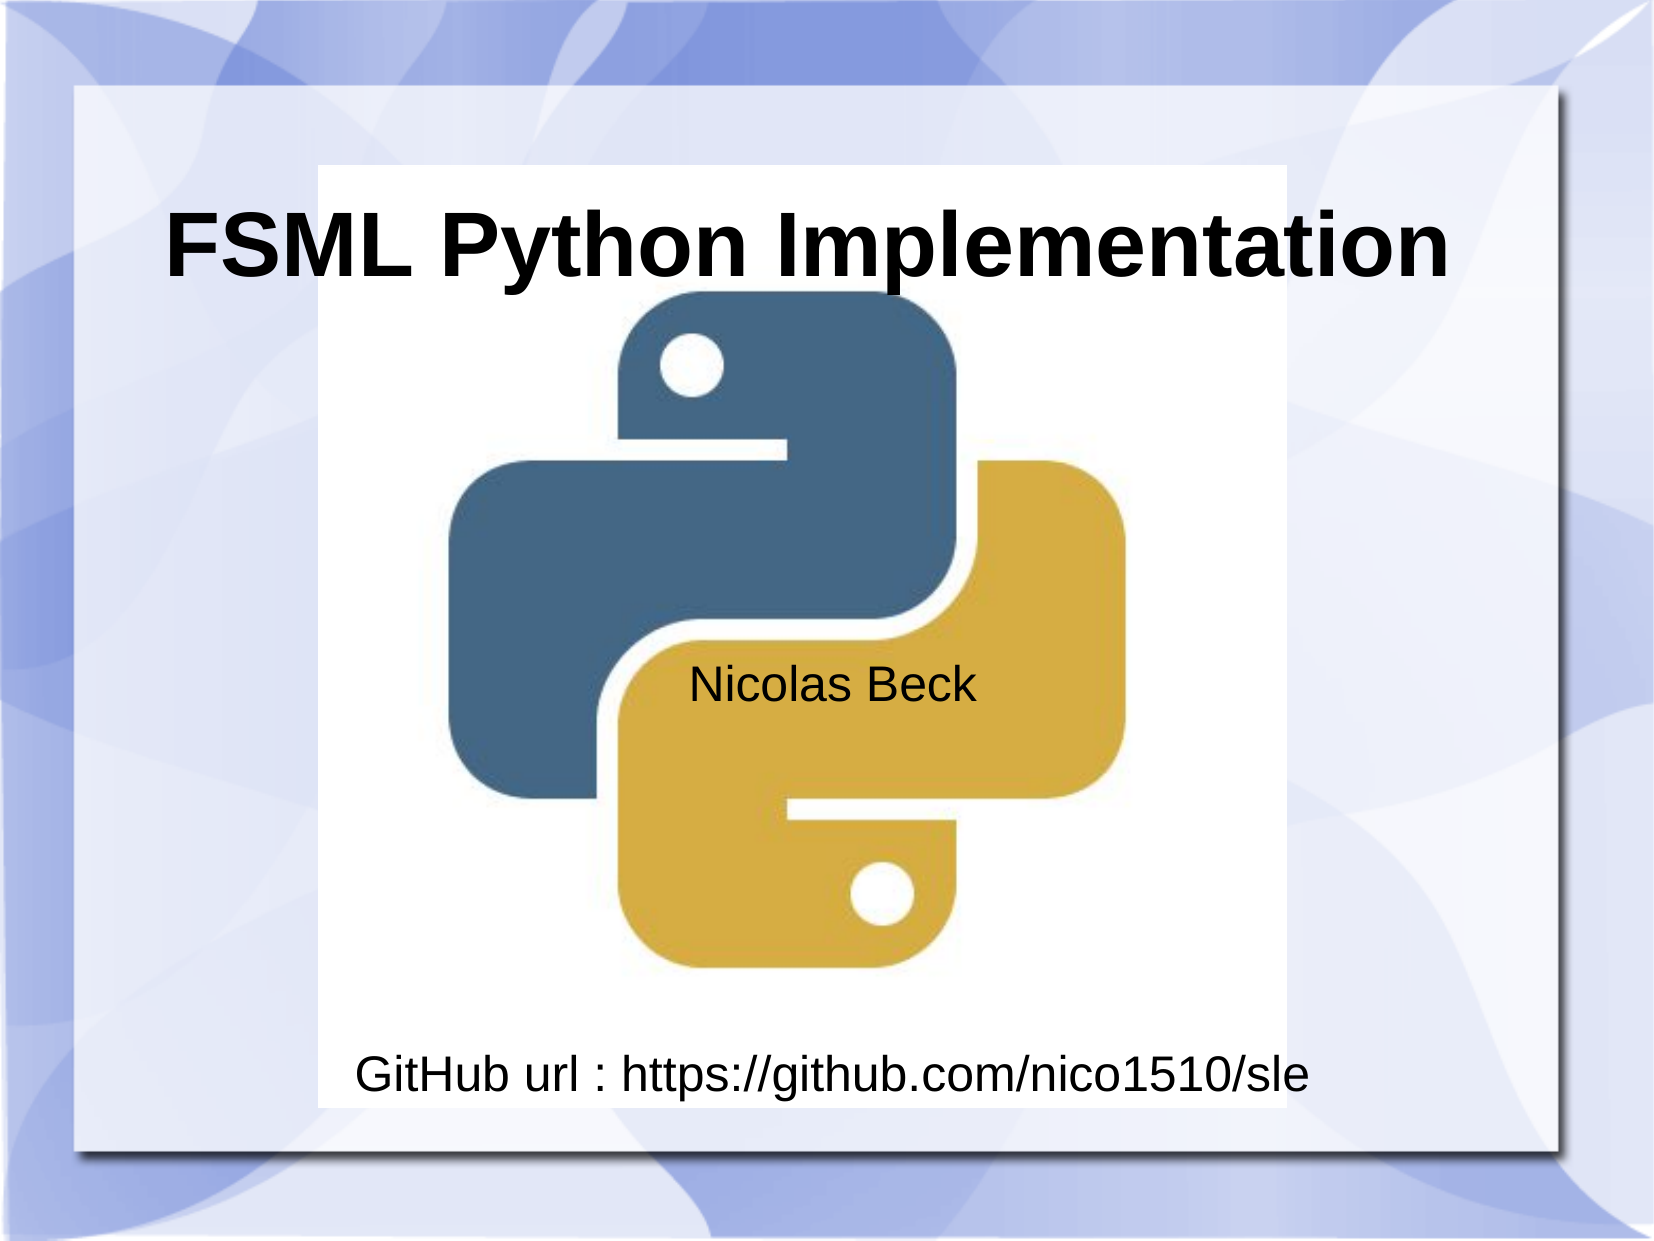

# FSML Python Implementation
Nicolas Beck
GitHub url : https://github.com/nico1510/sle